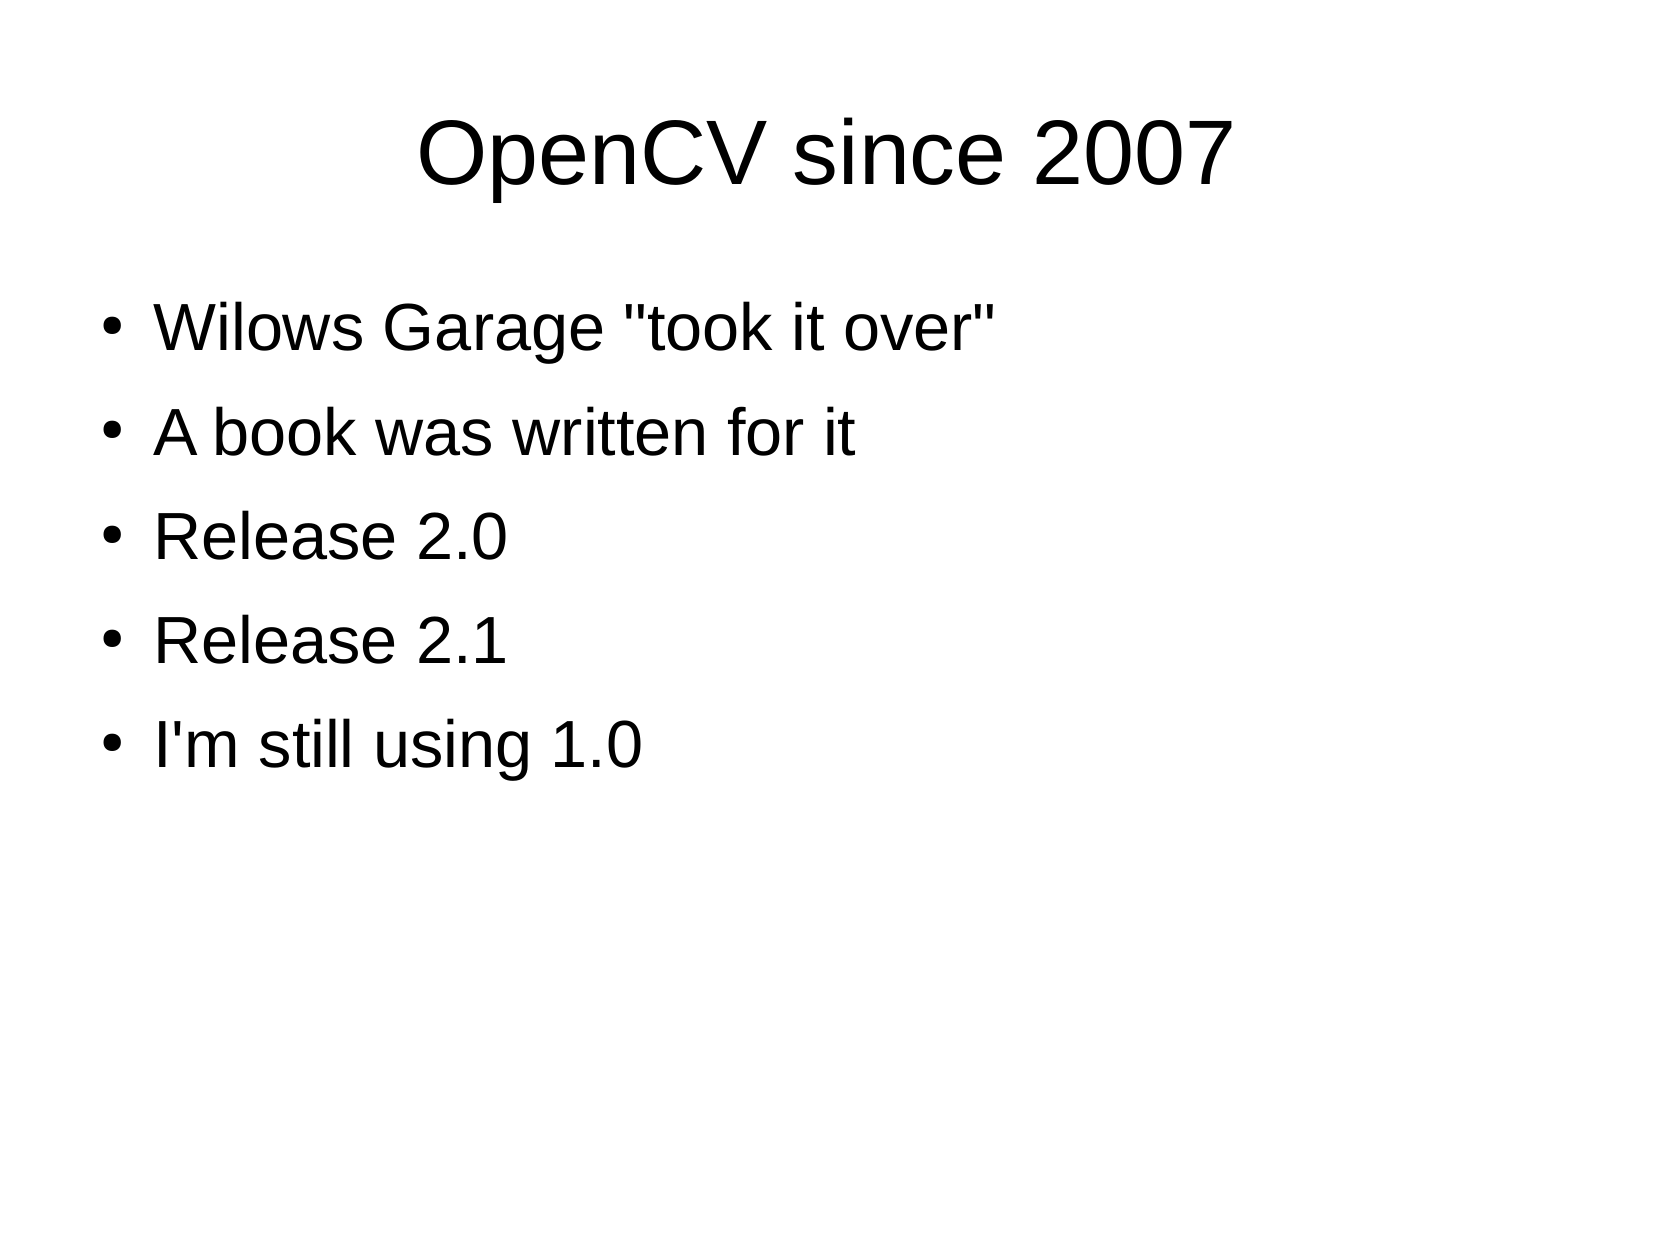

# OpenCV since 2007
Wilows Garage "took it over"
A book was written for it
Release 2.0
Release 2.1
I'm still using 1.0